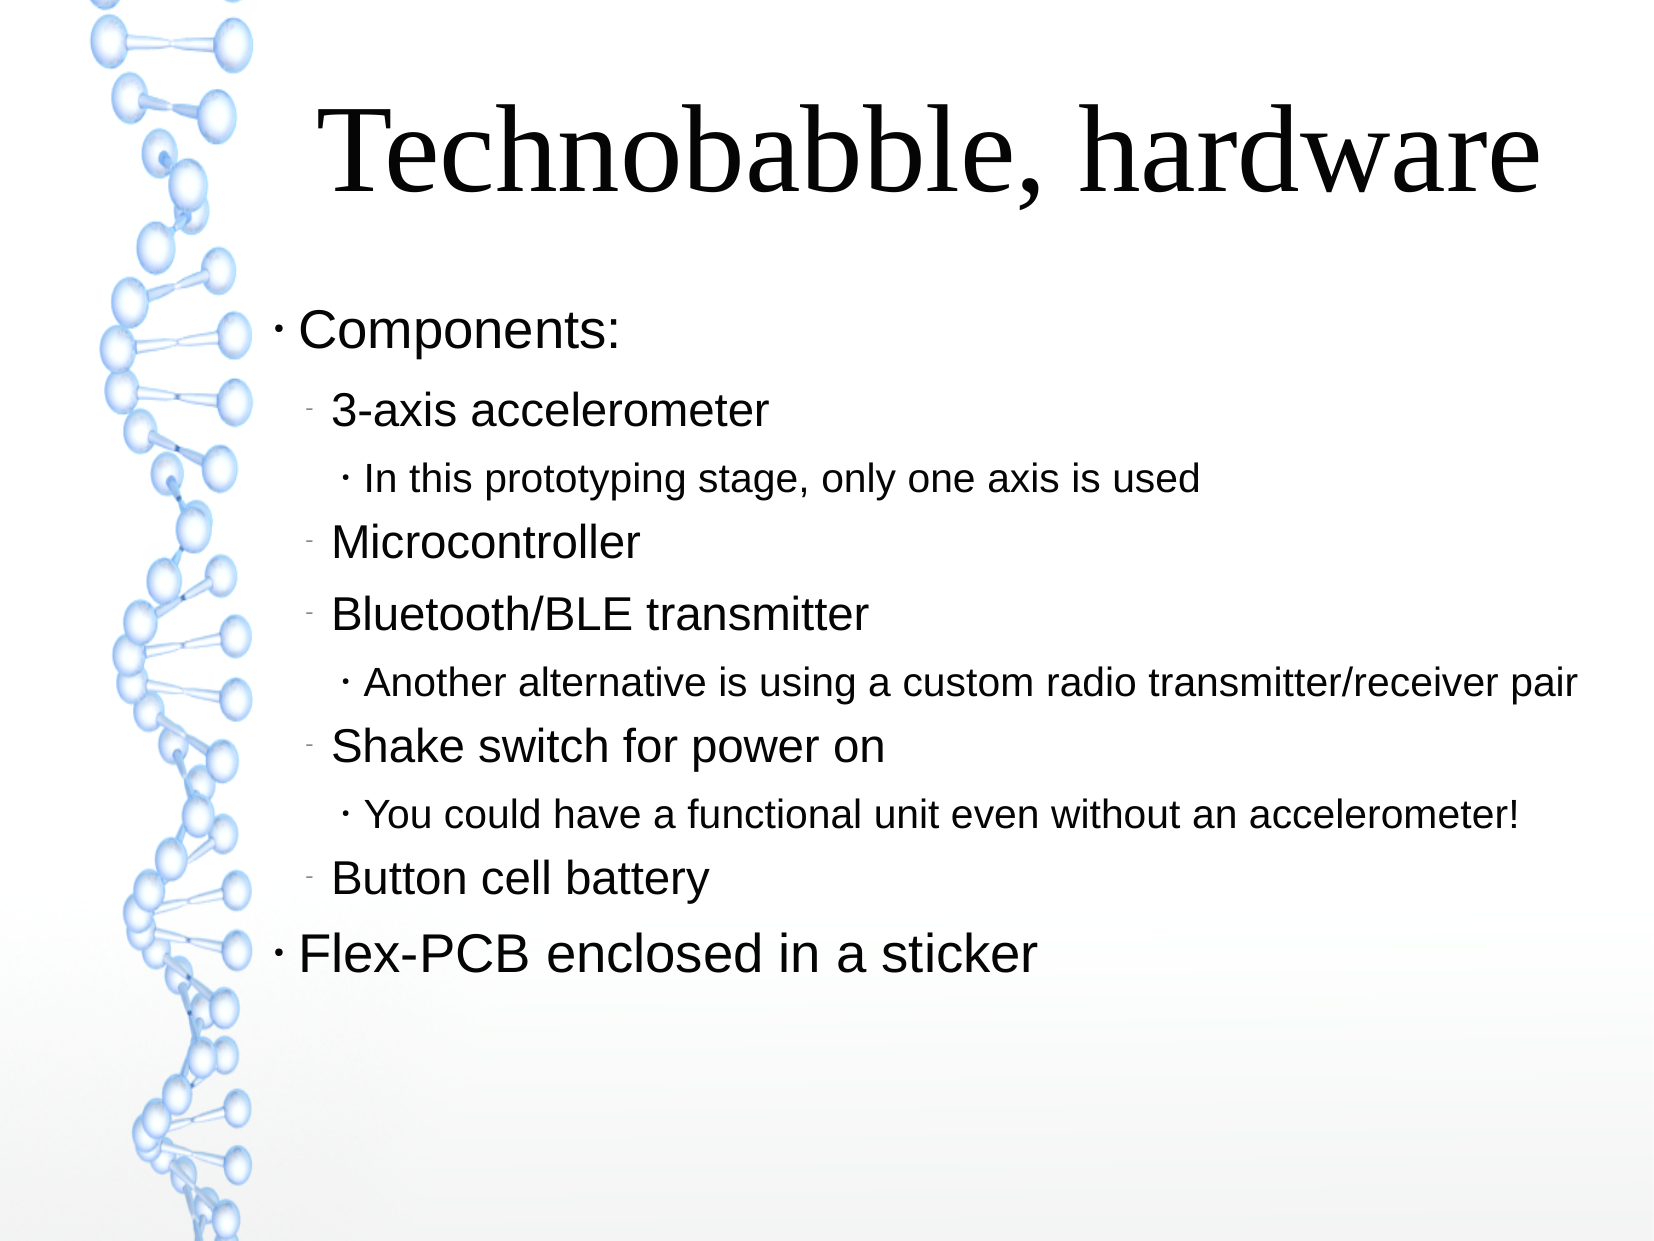

# Technobabble, hardware
Components:
3-axis accelerometer
In this prototyping stage, only one axis is used
Microcontroller
Bluetooth/BLE transmitter
Another alternative is using a custom radio transmitter/receiver pair
Shake switch for power on
You could have a functional unit even without an accelerometer!
Button cell battery
Flex-PCB enclosed in a sticker